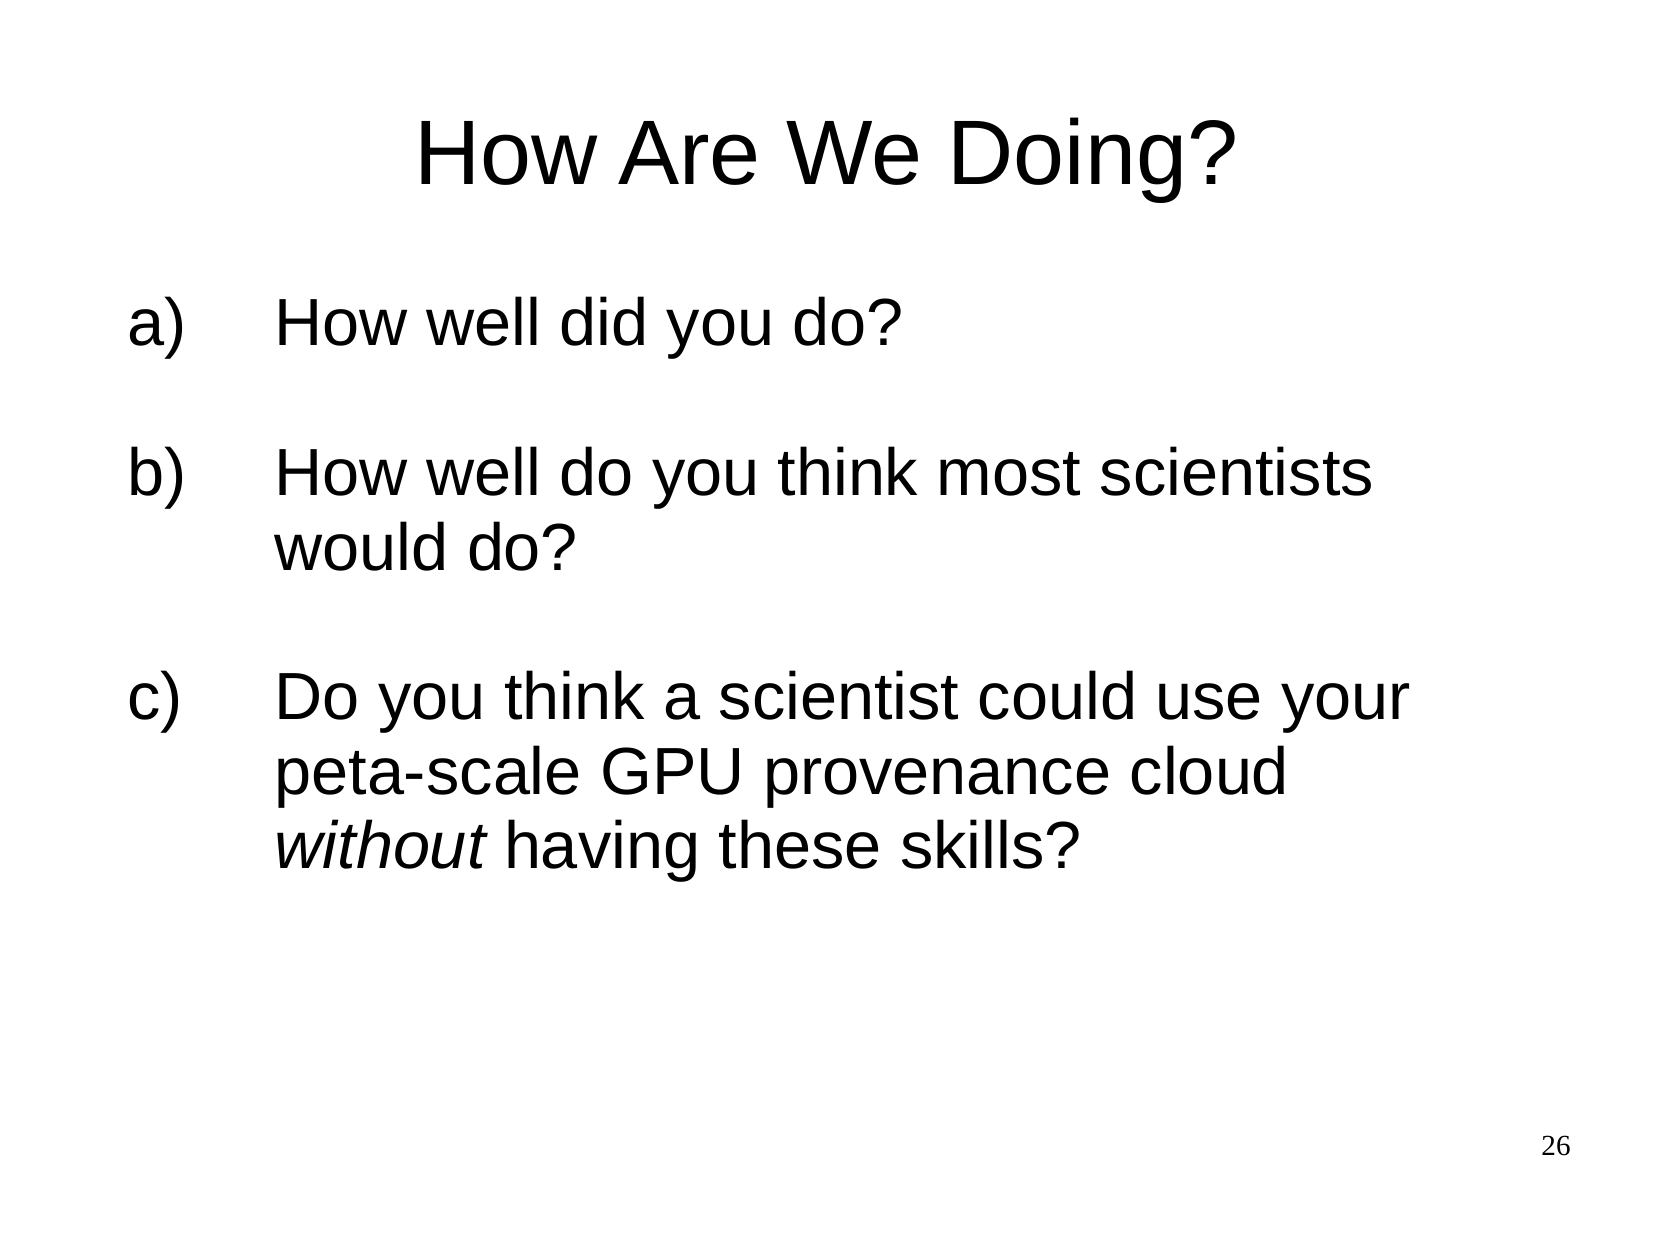

# How Are We Doing?
a)		How well did you do?
b)		How well do you think most scientists
		would do?
c)		Do you think a scientist could use your
		peta-scale GPU provenance cloud
		without having these skills?
26